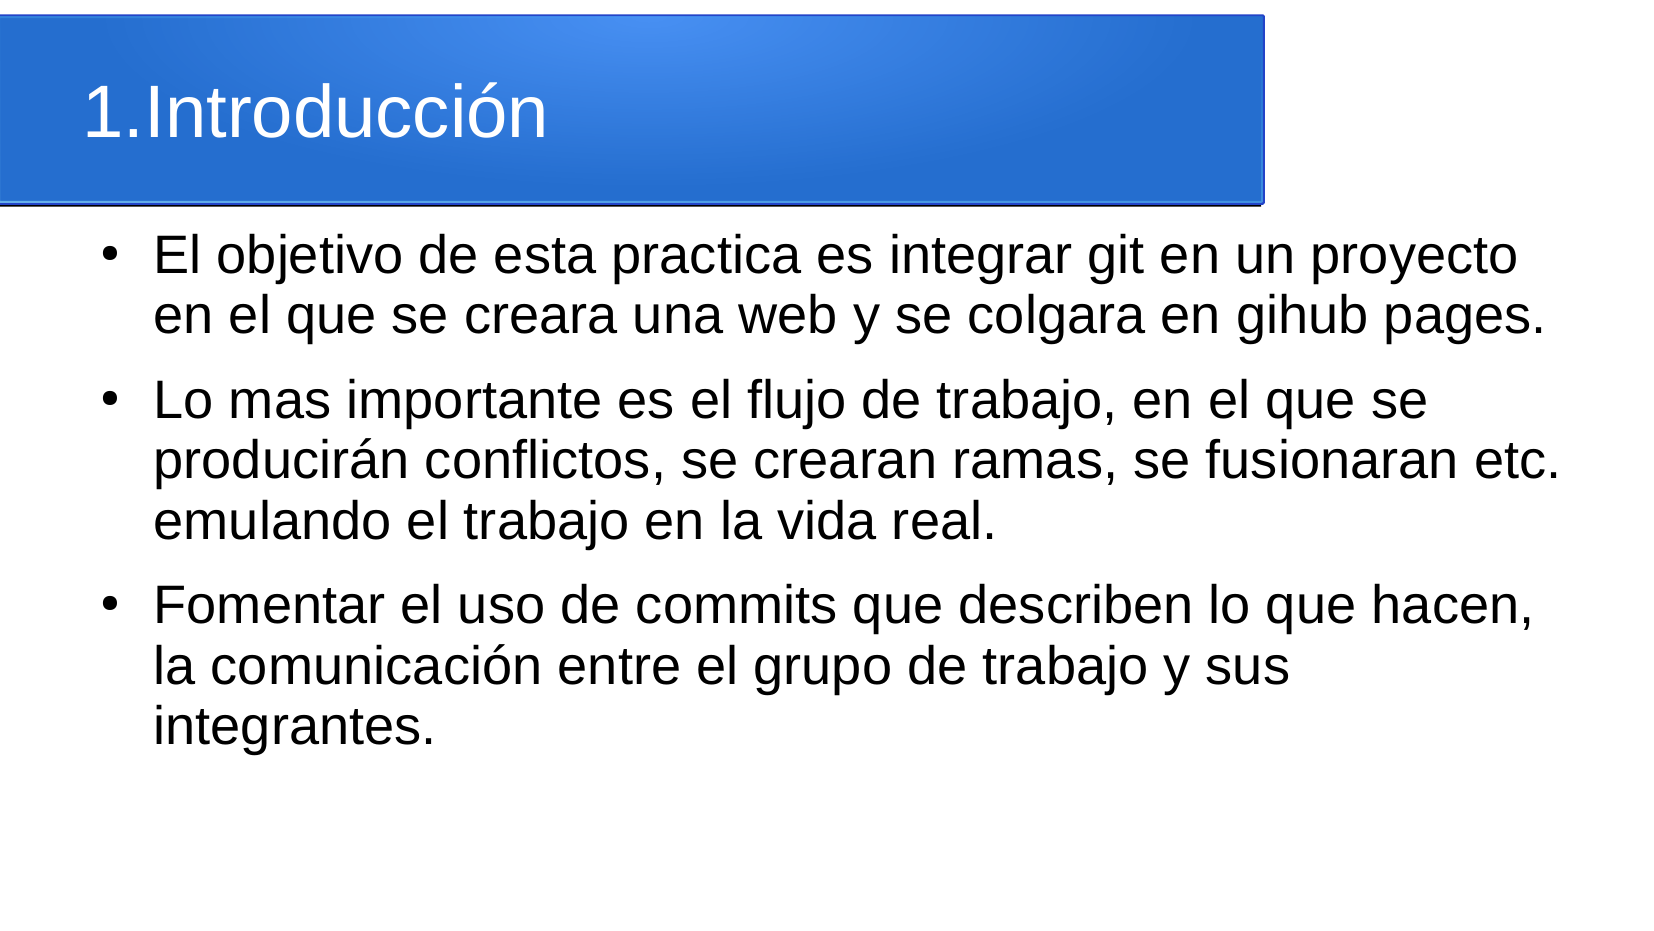

# 1.Introducción
El objetivo de esta practica es integrar git en un proyecto en el que se creara una web y se colgara en gihub pages.
Lo mas importante es el flujo de trabajo, en el que se producirán conflictos, se crearan ramas, se fusionaran etc. emulando el trabajo en la vida real.
Fomentar el uso de commits que describen lo que hacen, la comunicación entre el grupo de trabajo y sus integrantes.